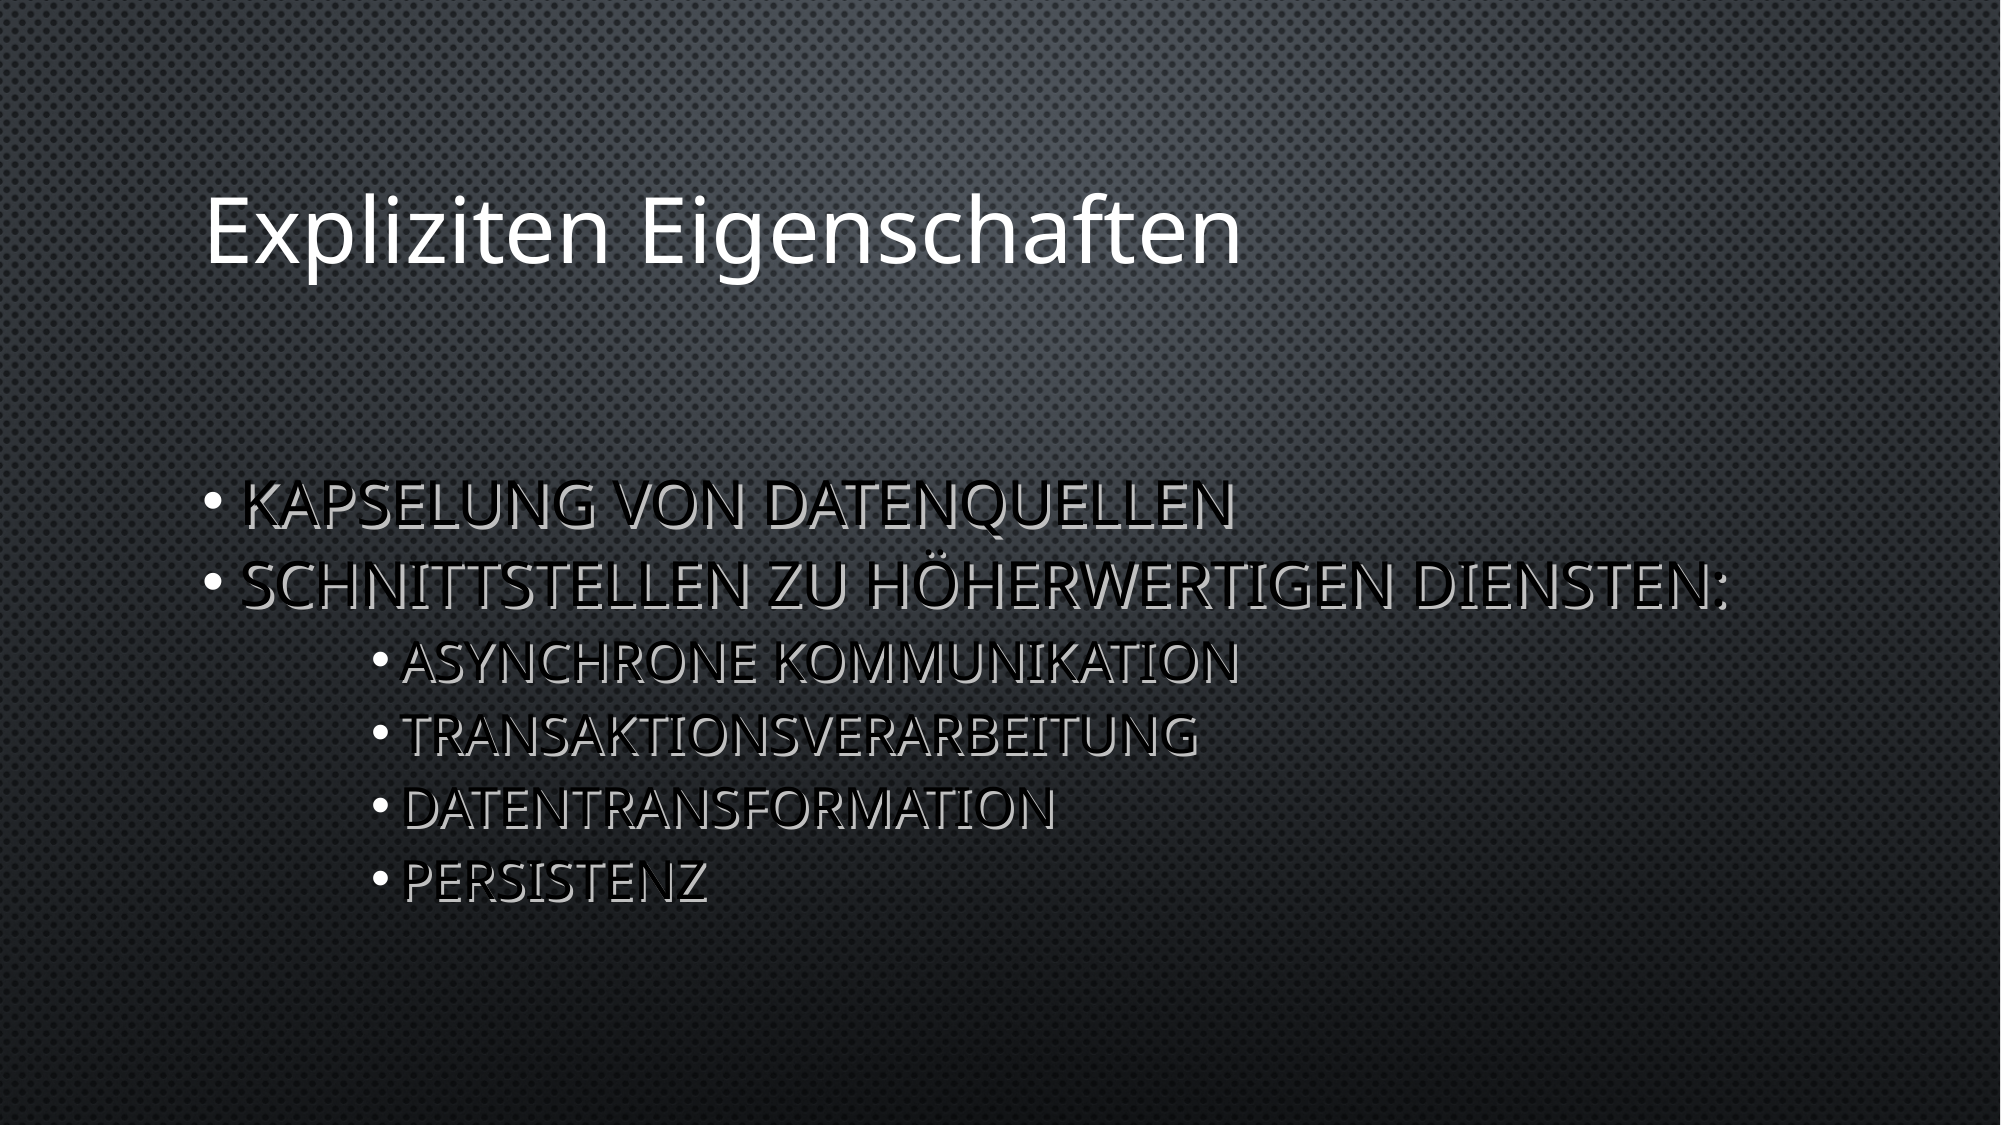

# Expliziten Eigenschaften
Kapselung von Datenquellen
Schnittstellen zu höherwertigen Diensten:
Asynchrone Kommunikation
Transaktionsverarbeitung
Datentransformation
Persistenz